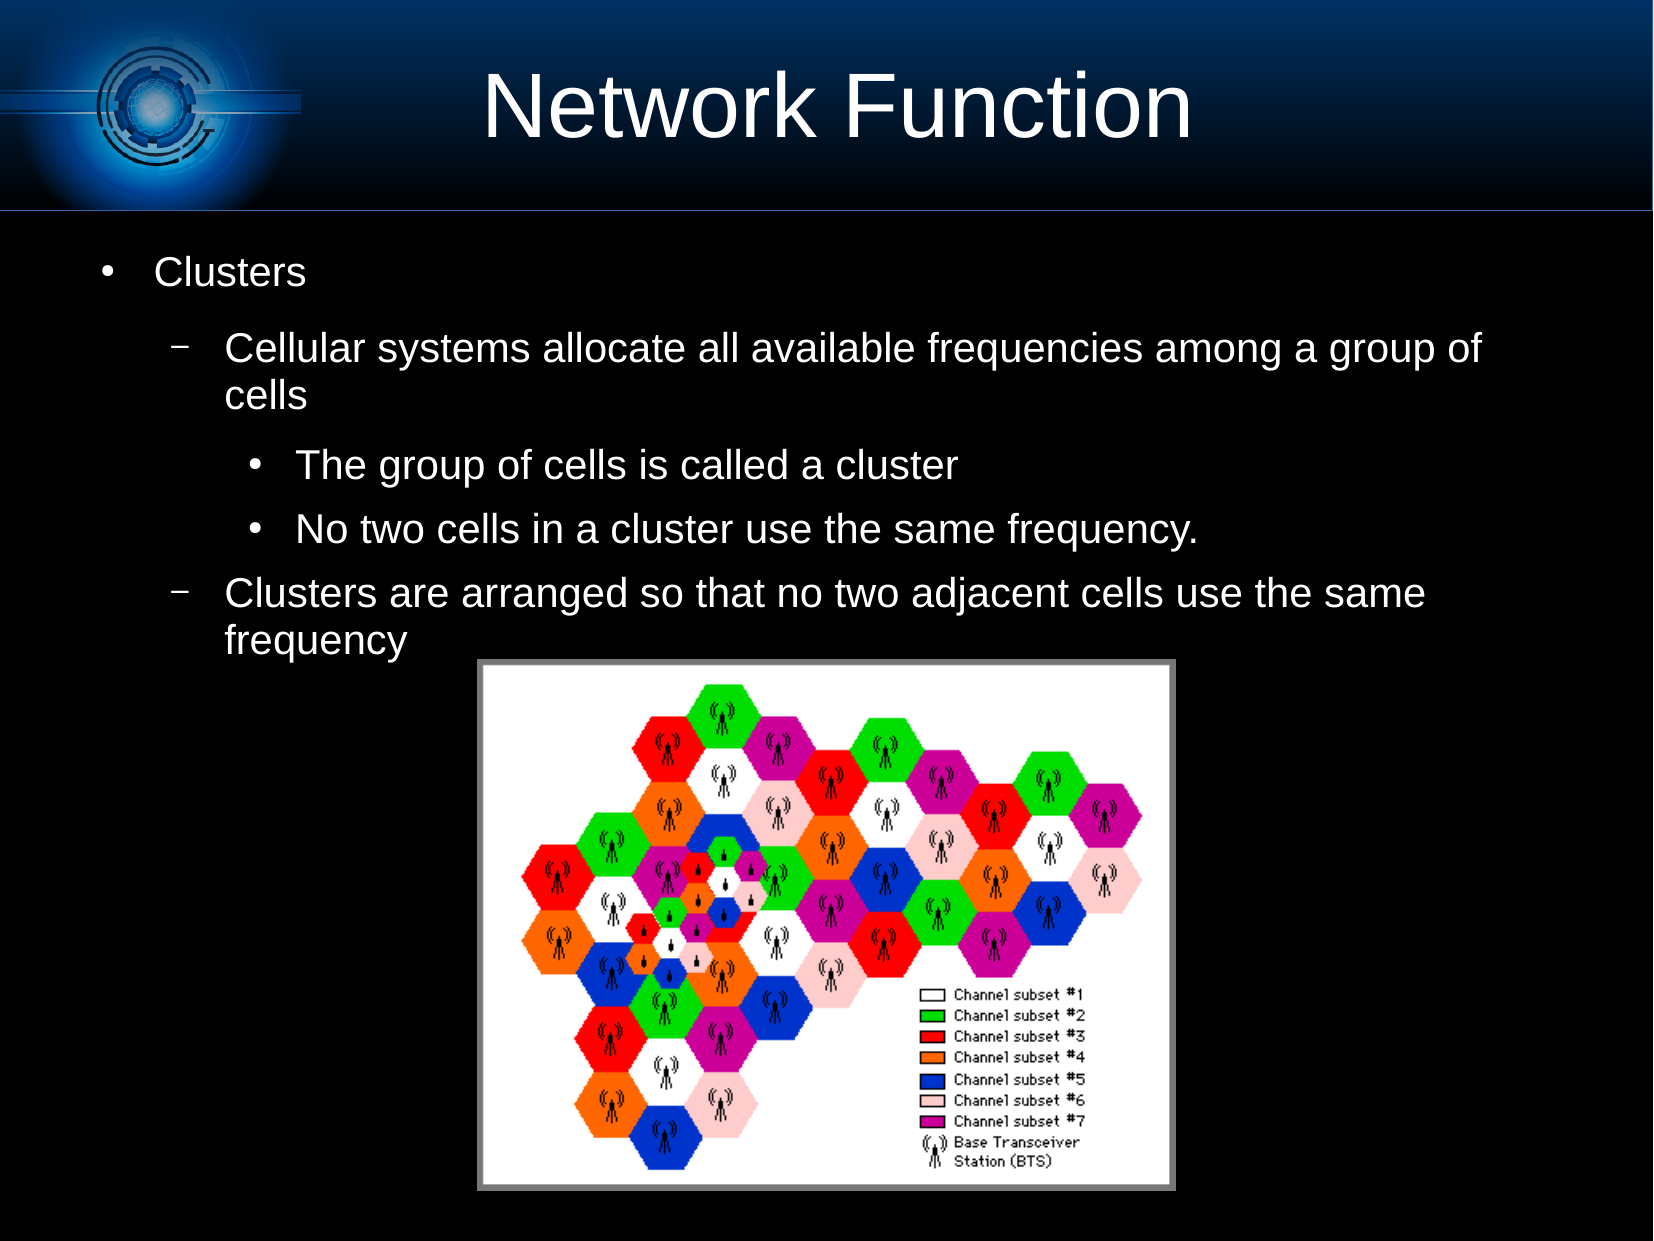

# Network Function
Clusters
Cellular systems allocate all available frequencies among a group of cells
The group of cells is called a cluster
No two cells in a cluster use the same frequency.
Clusters are arranged so that no two adjacent cells use the same frequency